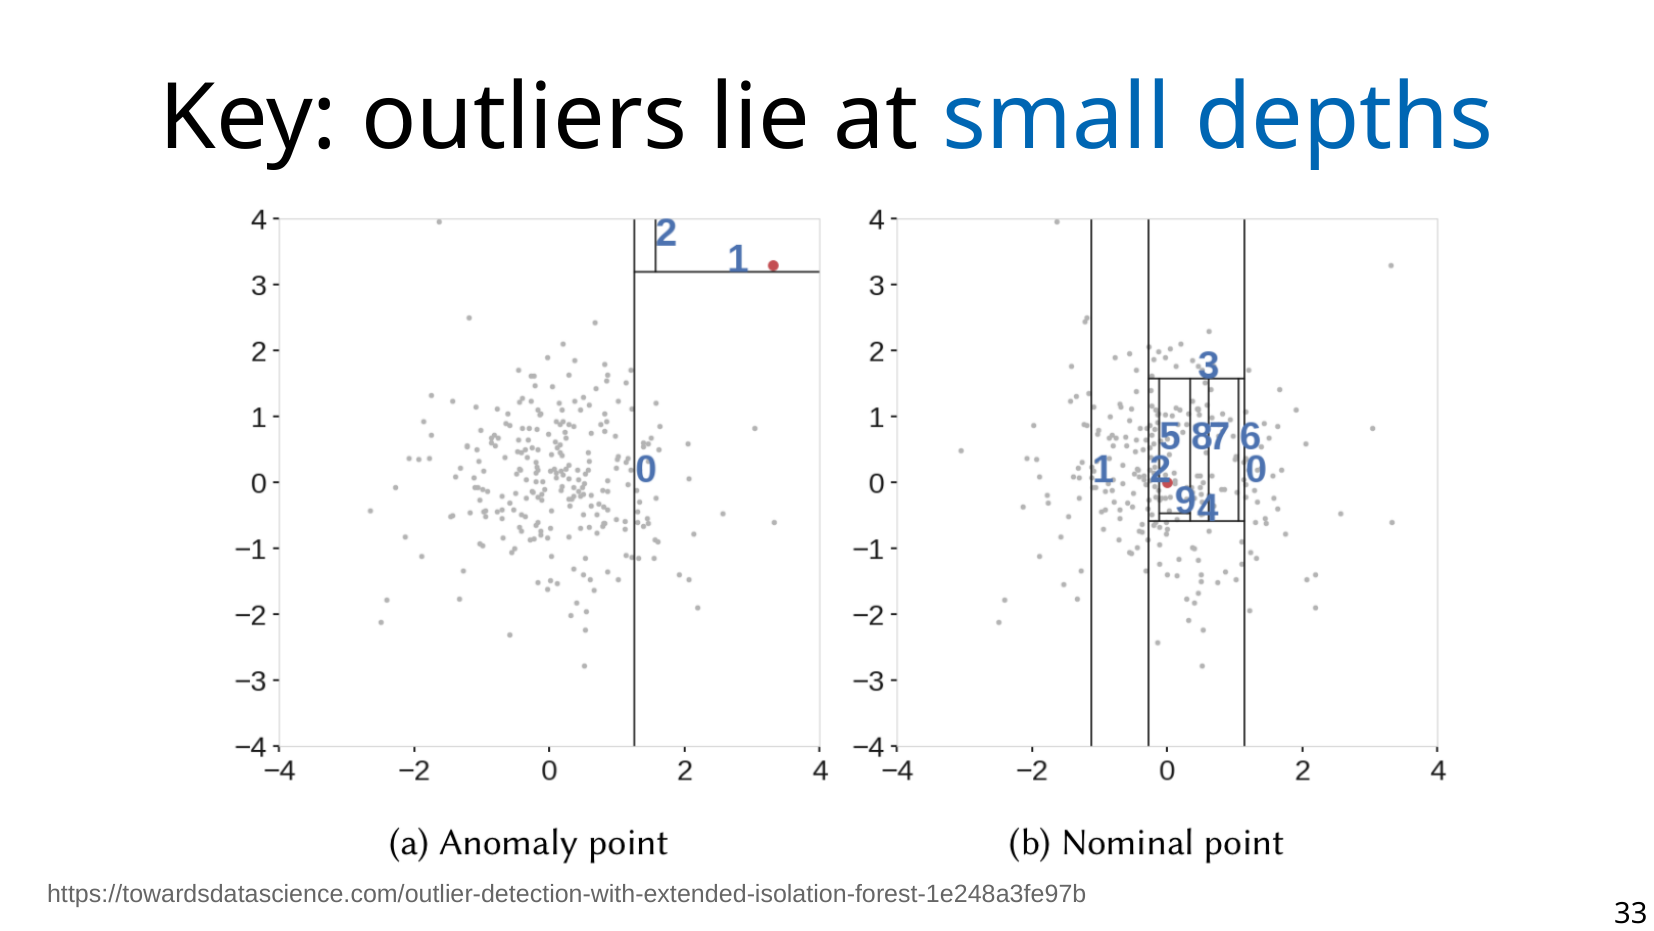

# Key: outliers lie at small depths
https://towardsdatascience.com/outlier-detection-with-extended-isolation-forest-1e248a3fe97b
33